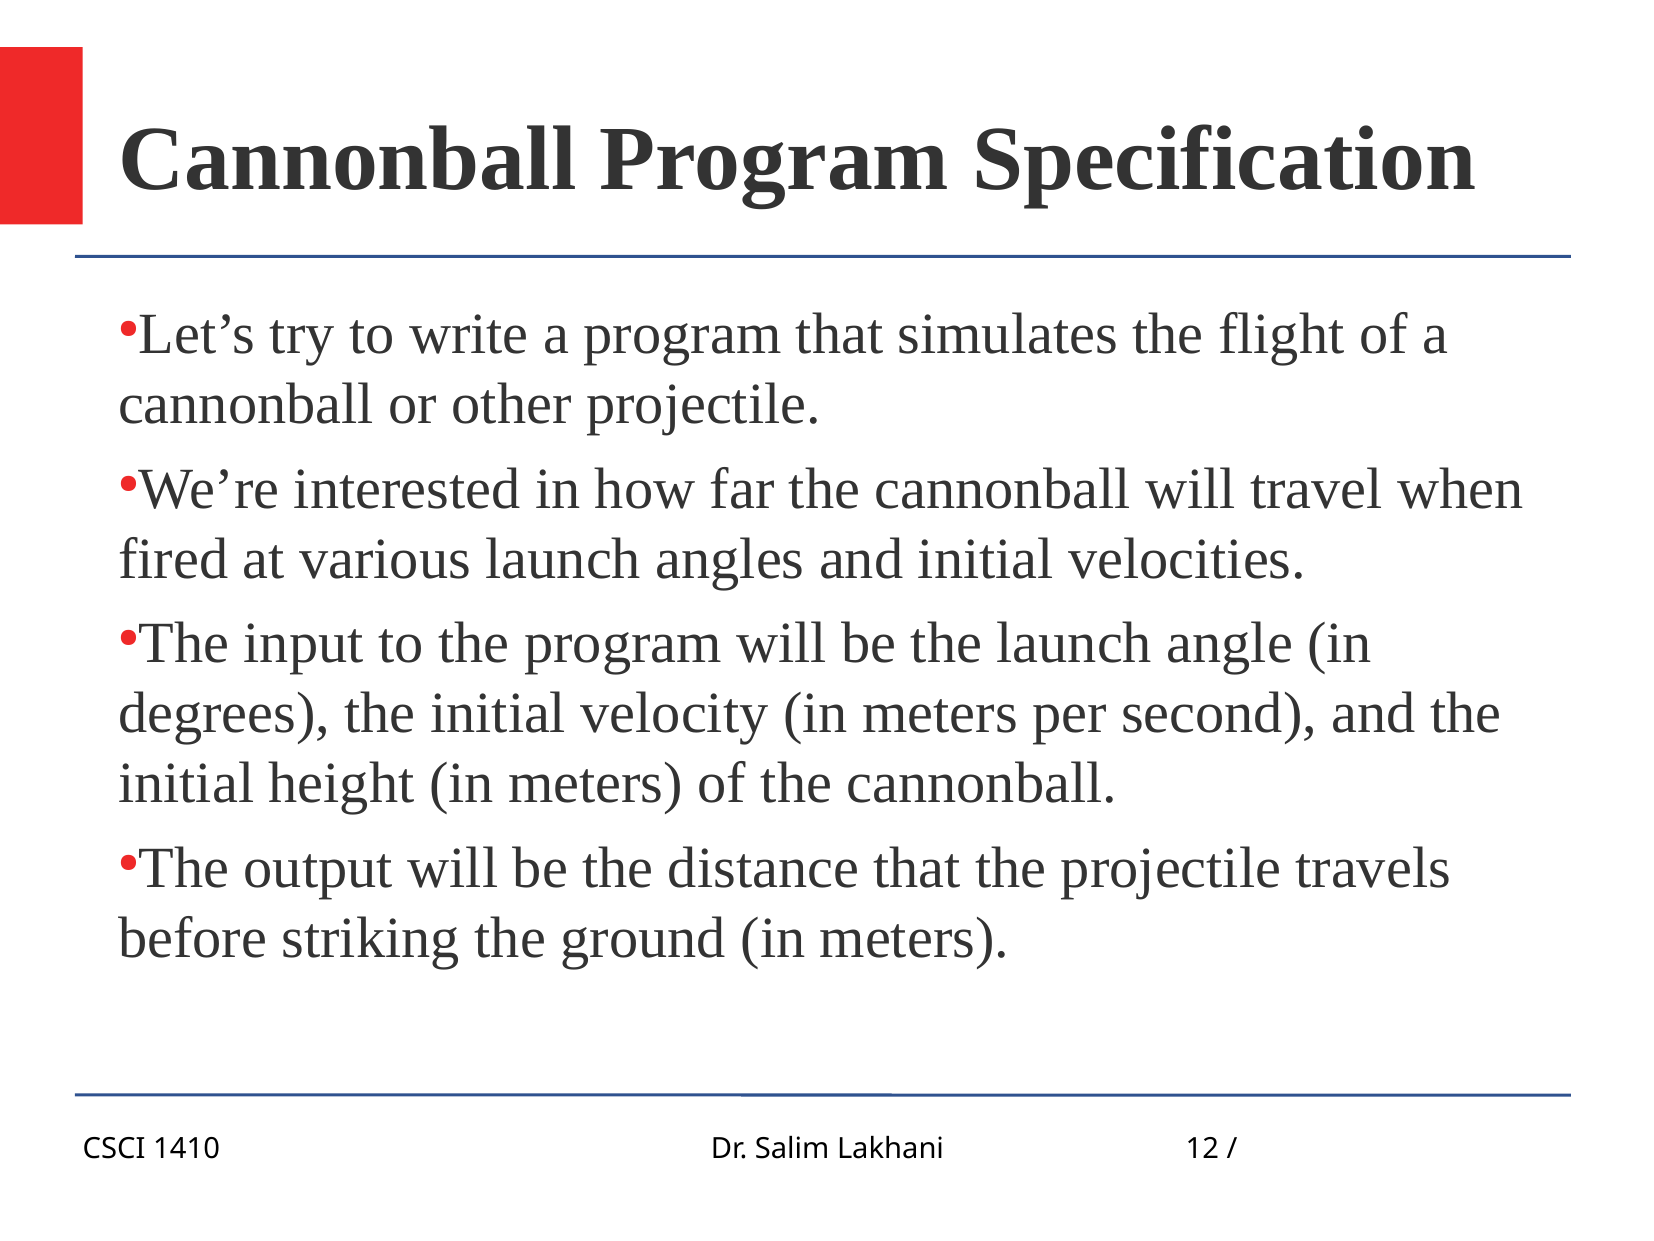

# Cannonball Program Specification
Let’s try to write a program that simulates the flight of a cannonball or other projectile.
We’re interested in how far the cannonball will travel when fired at various launch angles and initial velocities.
The input to the program will be the launch angle (in degrees), the initial velocity (in meters per second), and the initial height (in meters) of the cannonball.
The output will be the distance that the projectile travels before striking the ground (in meters).
CSCI 1410
Dr. Salim Lakhani
10 /